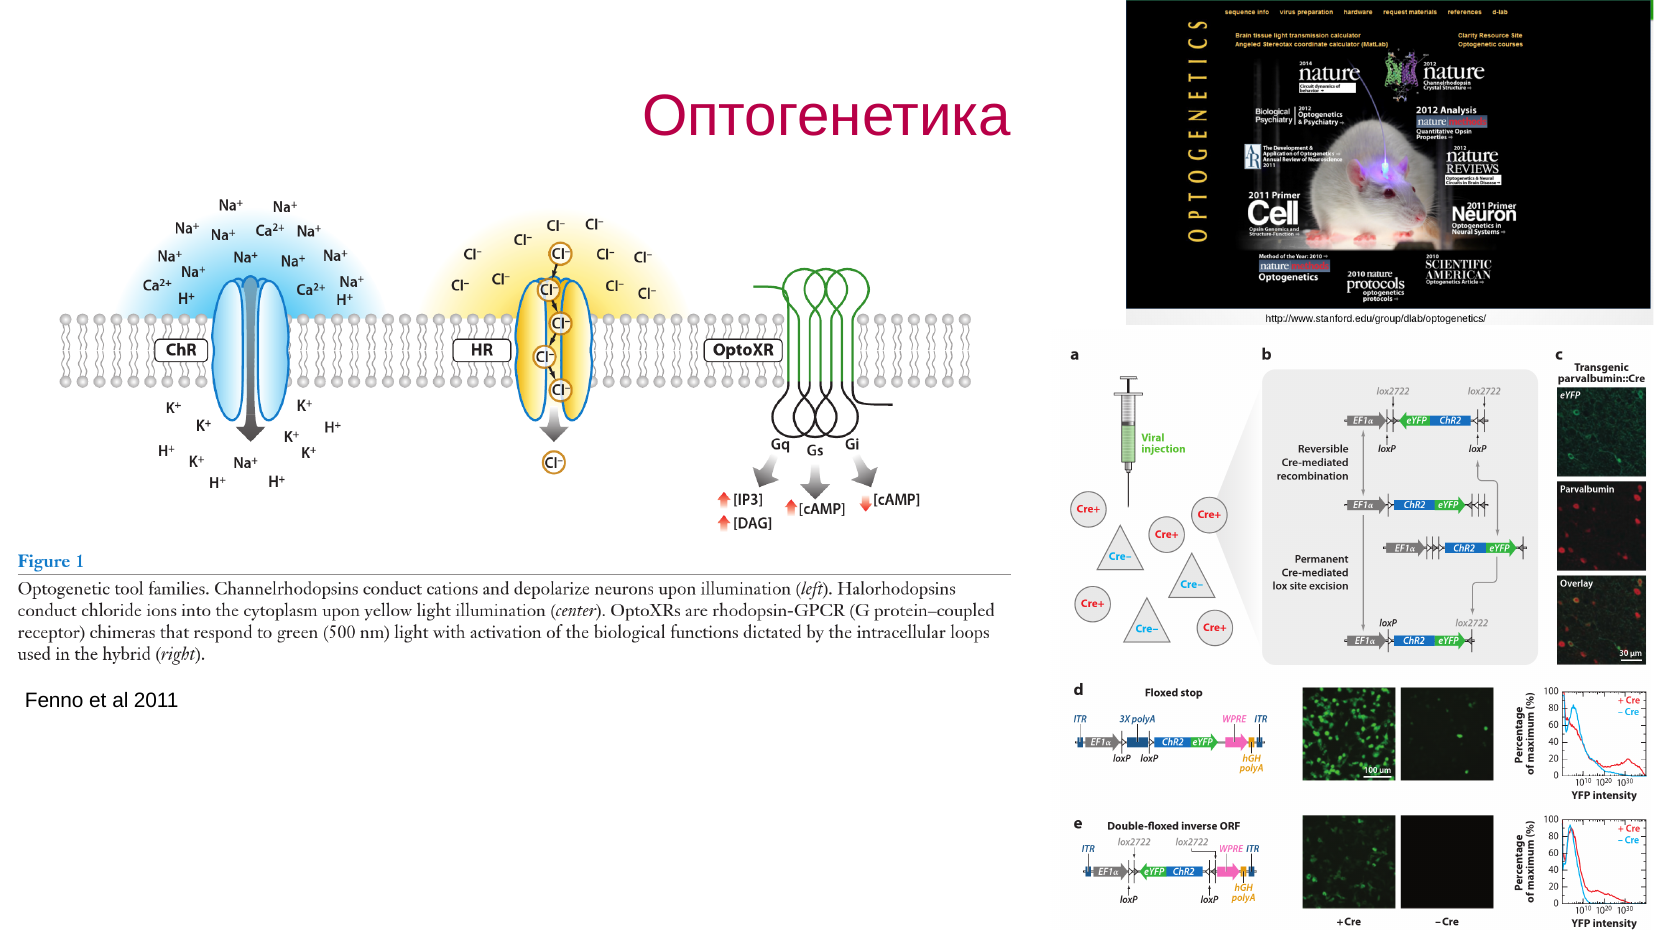

# Оптогенетика
Fenno et al 2011
64